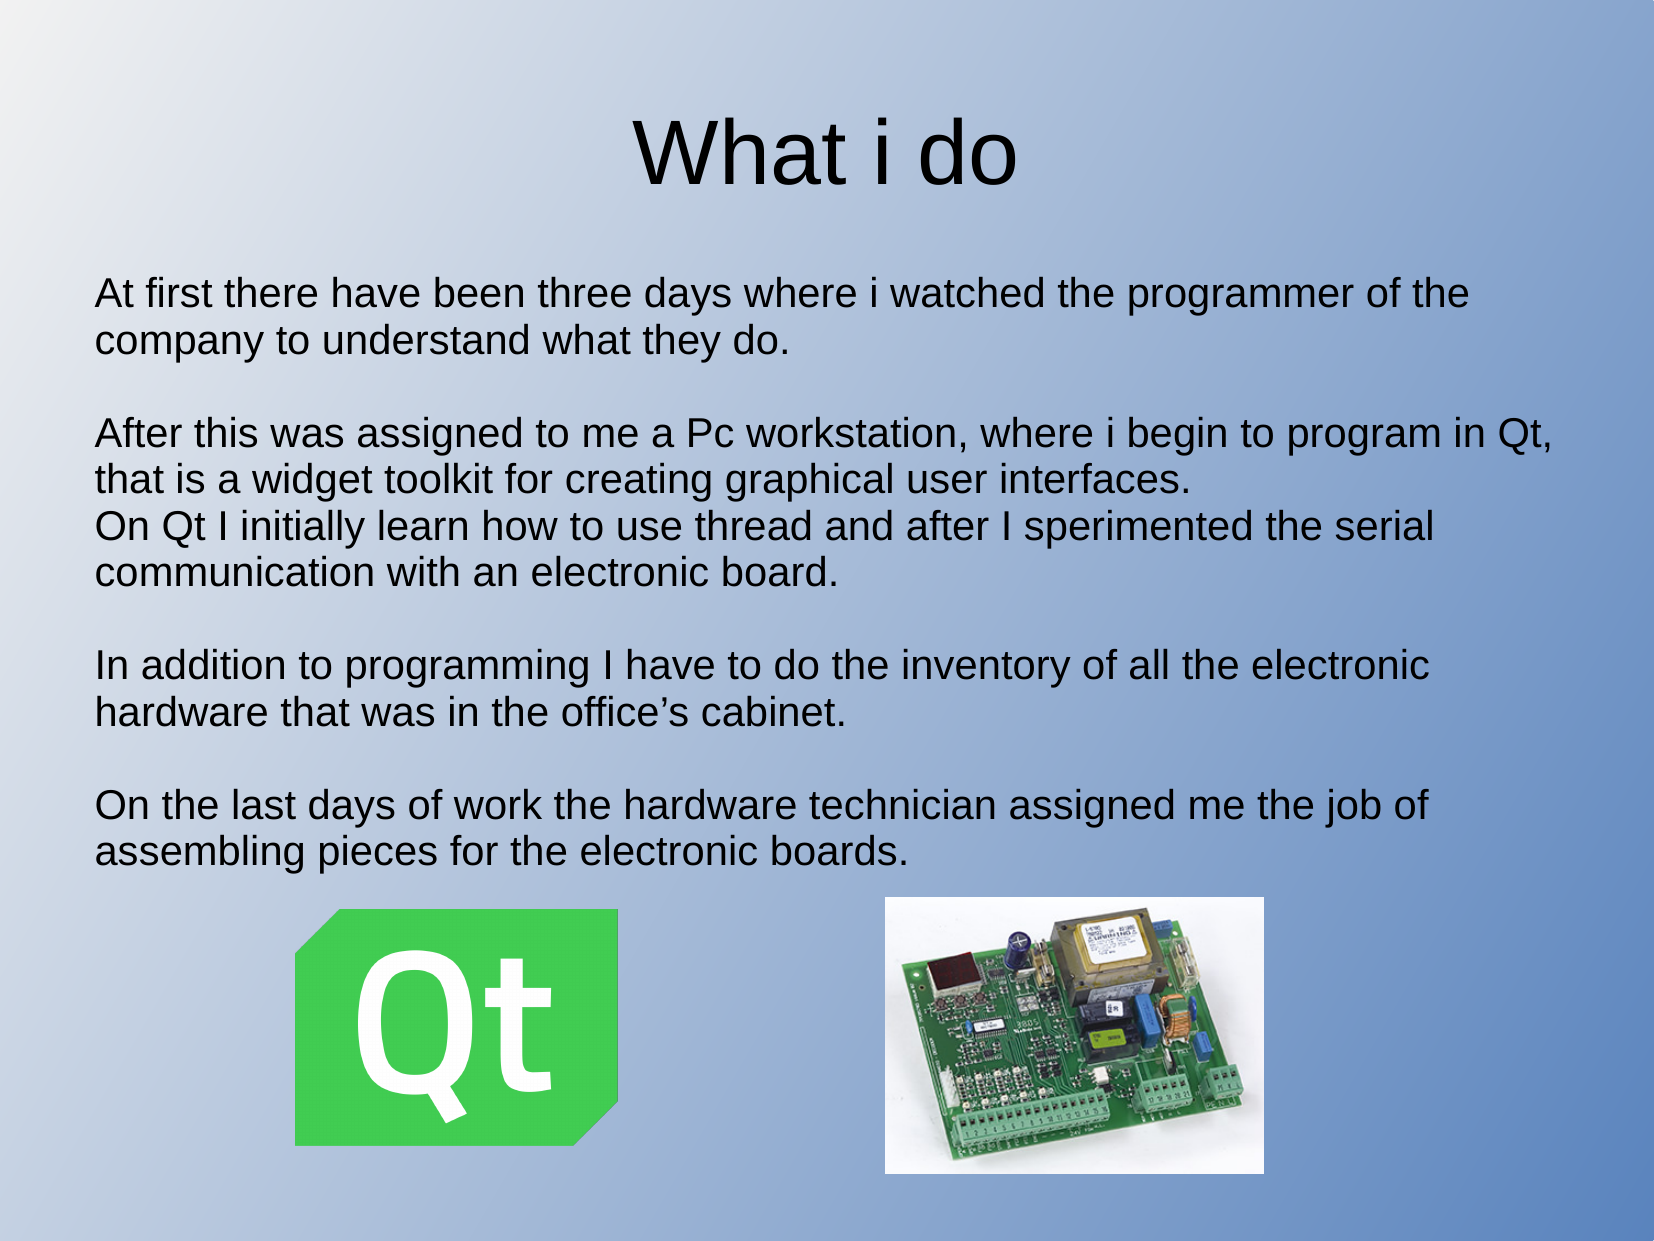

# What i do
At first there have been three days where i watched the programmer of the company to understand what they do.
After this was assigned to me a Pc workstation, where i begin to program in Qt, that is a widget toolkit for creating graphical user interfaces.
On Qt I initially learn how to use thread and after I sperimented the serial communication with an electronic board.
In addition to programming I have to do the inventory of all the electronic hardware that was in the office’s cabinet.
On the last days of work the hardware technician assigned me the job of assembling pieces for the electronic boards.